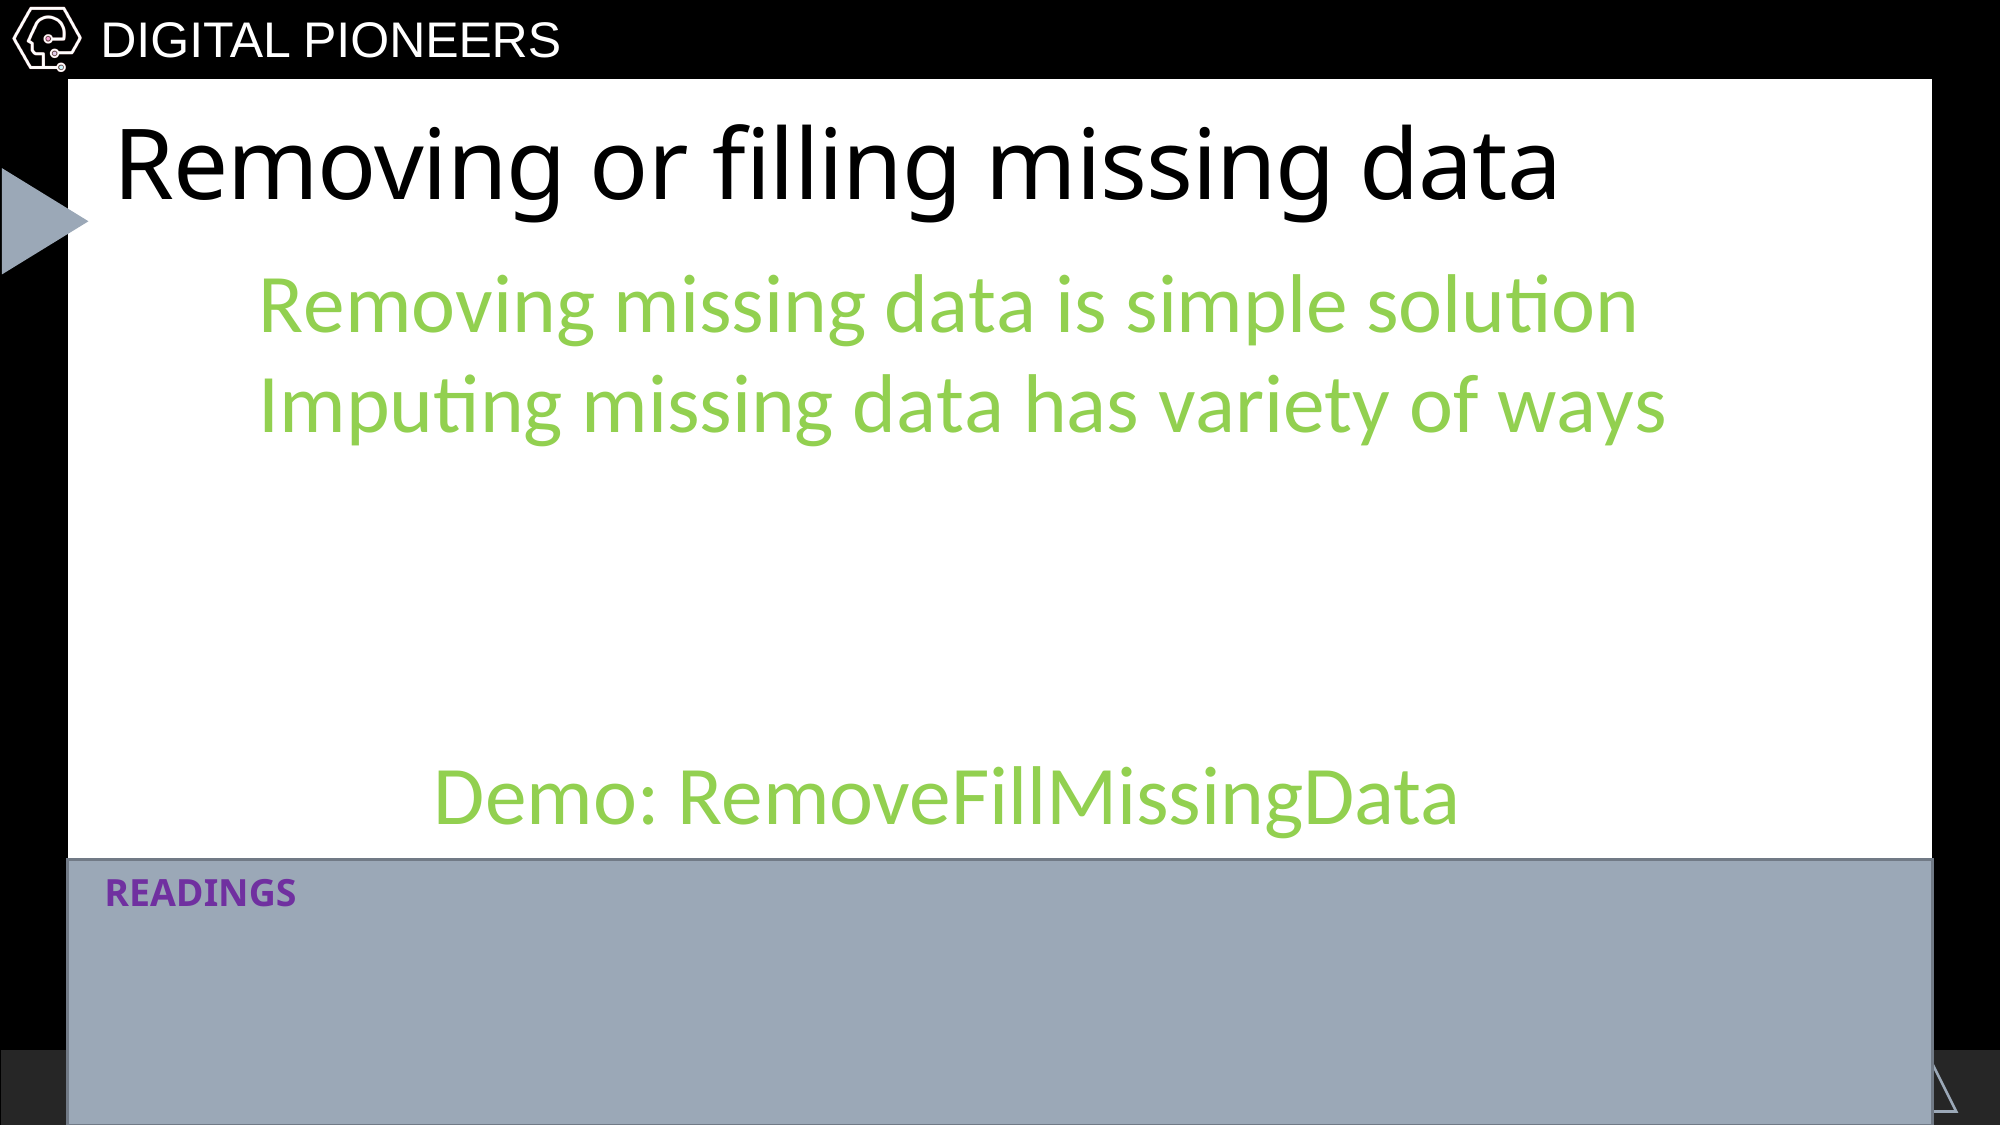

DIGITAL PIONEERS
# Removing or filling missing data
Removing missing data is simple solution
Imputing missing data has variety of ways
Demo: RemoveFillMissingData
READINGS